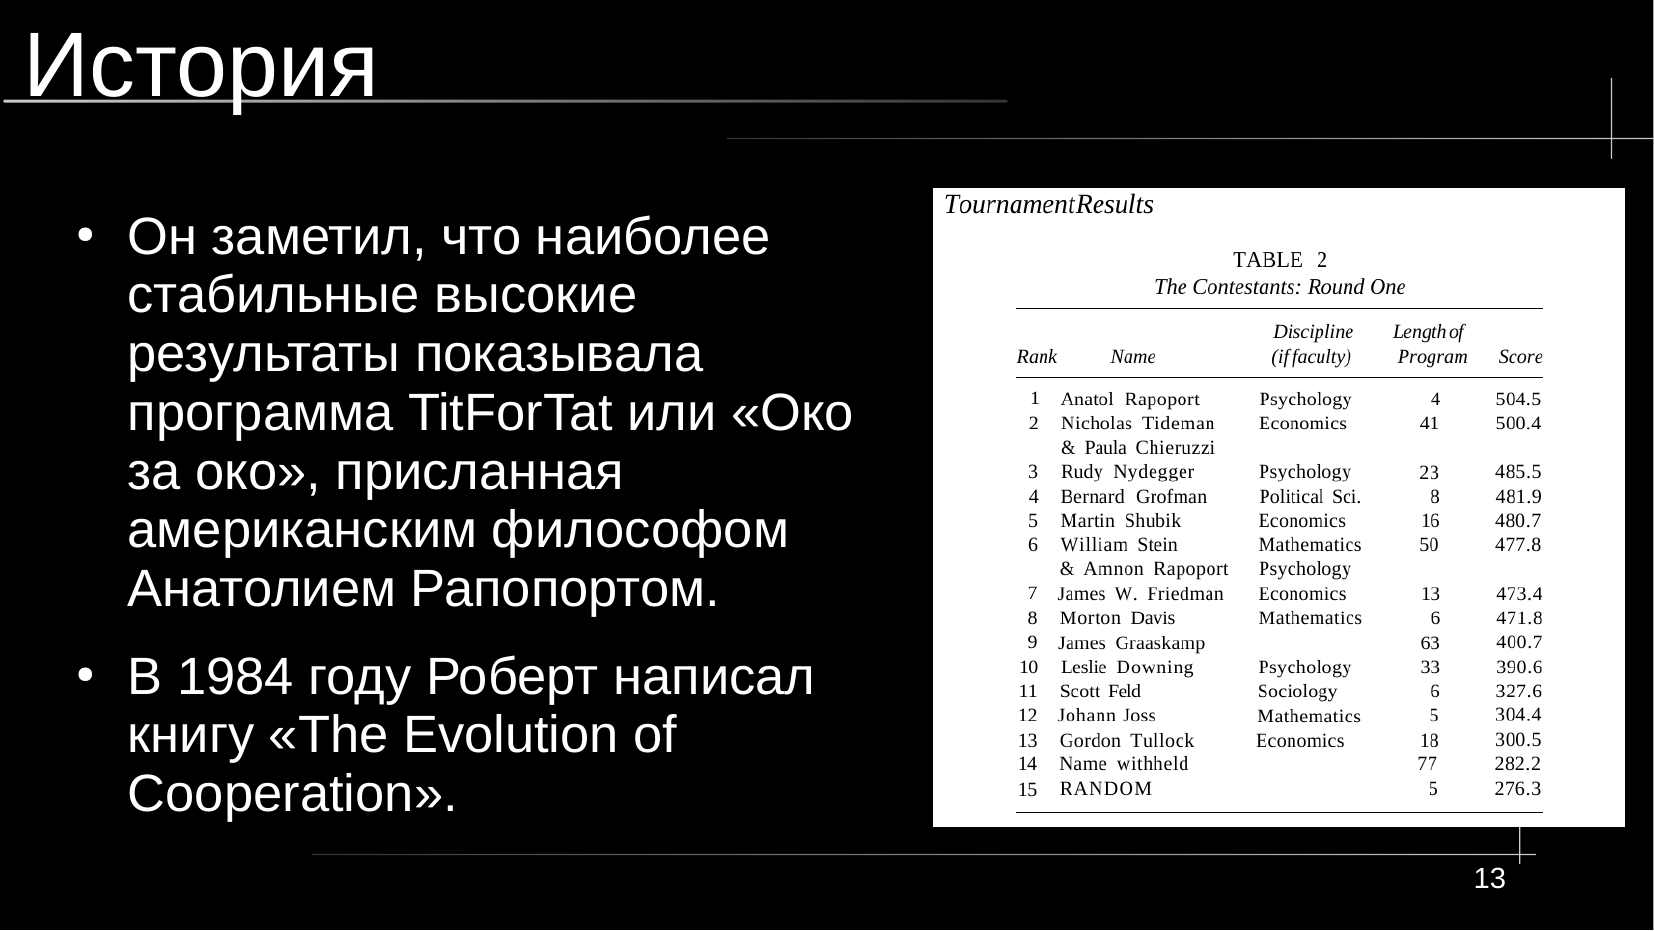

# История
Он заметил, что наиболее стабильные высокие результаты показывала программа TitForTat или «Око за око», присланная американским философом Анатолием Рапопортом.
В 1984 году Роберт написал книгу «The Evolution of Cooperation».
13